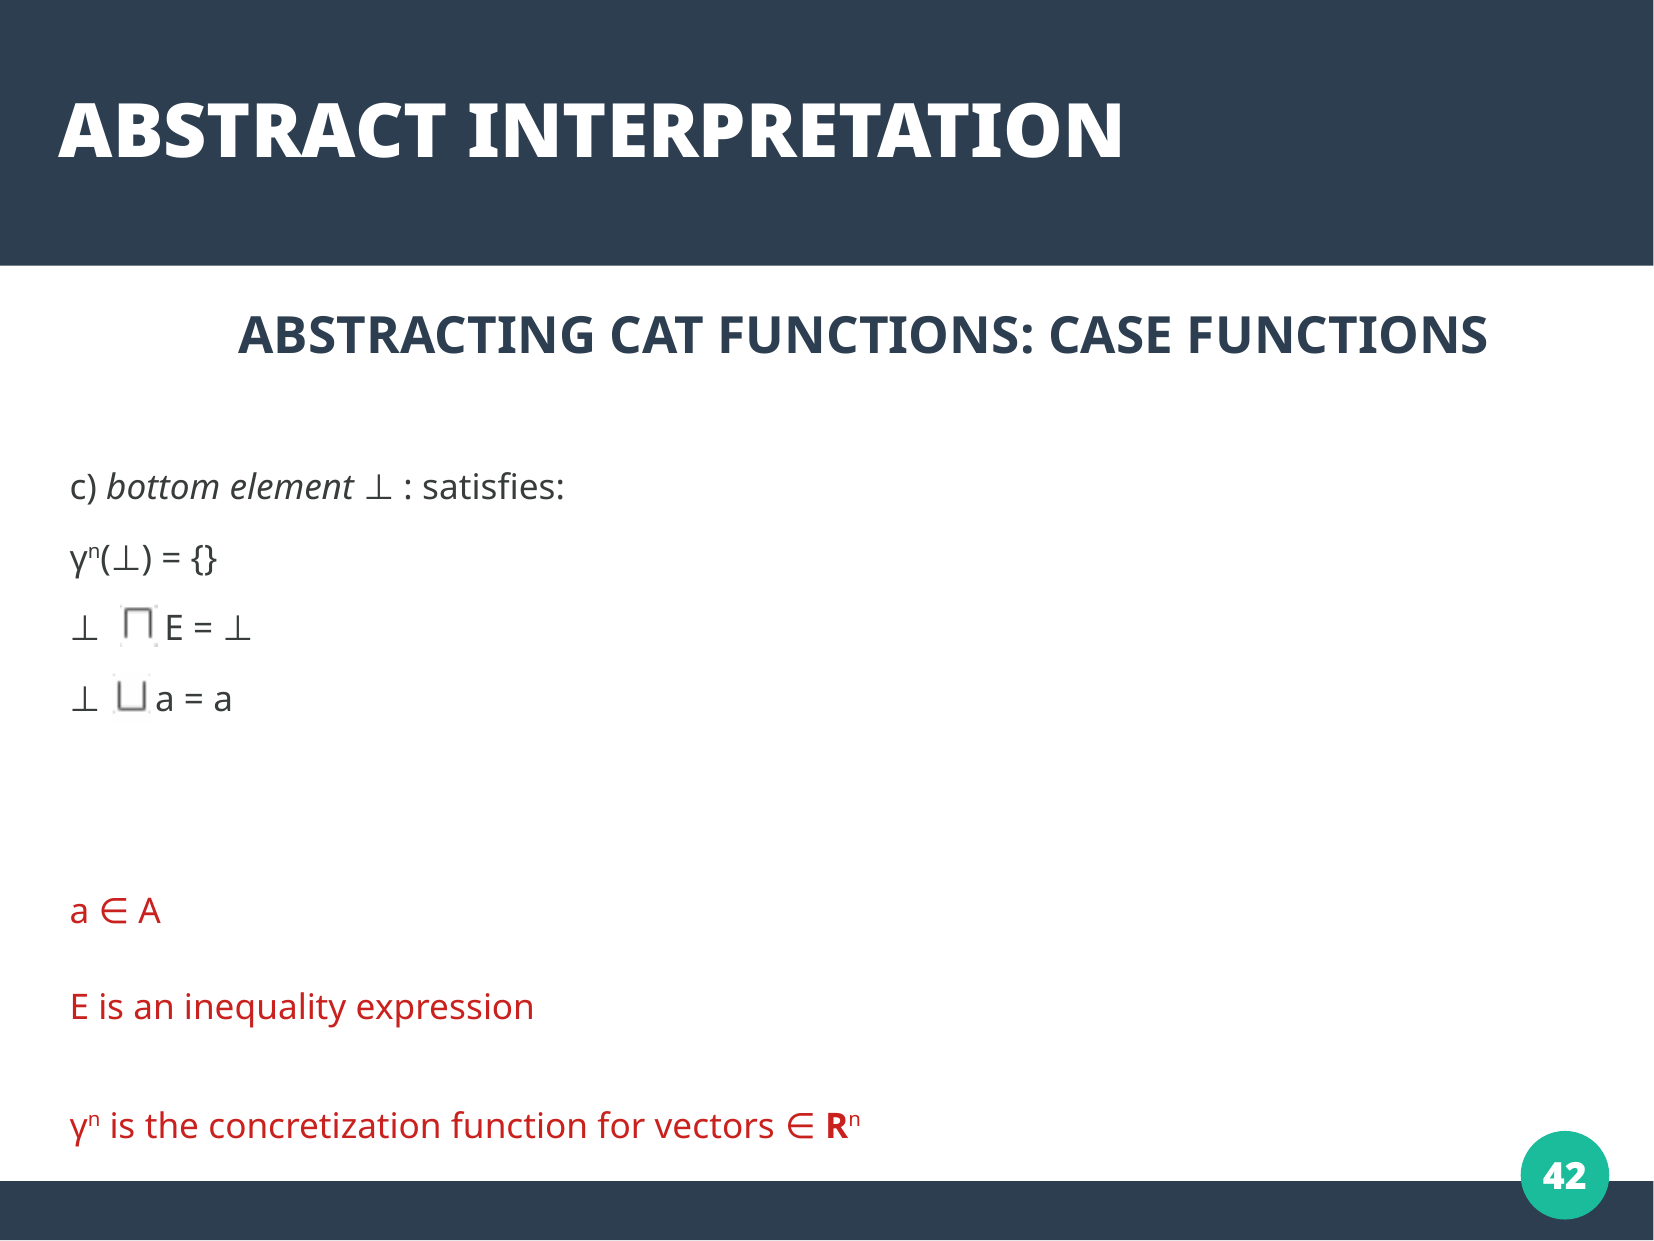

# ABSTRACT INTERPRETATION
ABSTRACTING CAT FUNCTIONS: CASE FUNCTIONS
c) bottom element ⊥ : satisfies:
γn(⊥) = {}
⊥		 E = ⊥
⊥ 		 a = a
a ∈ A
E is an inequality expression
γn is the concretization function for vectors ∈ Rn
42